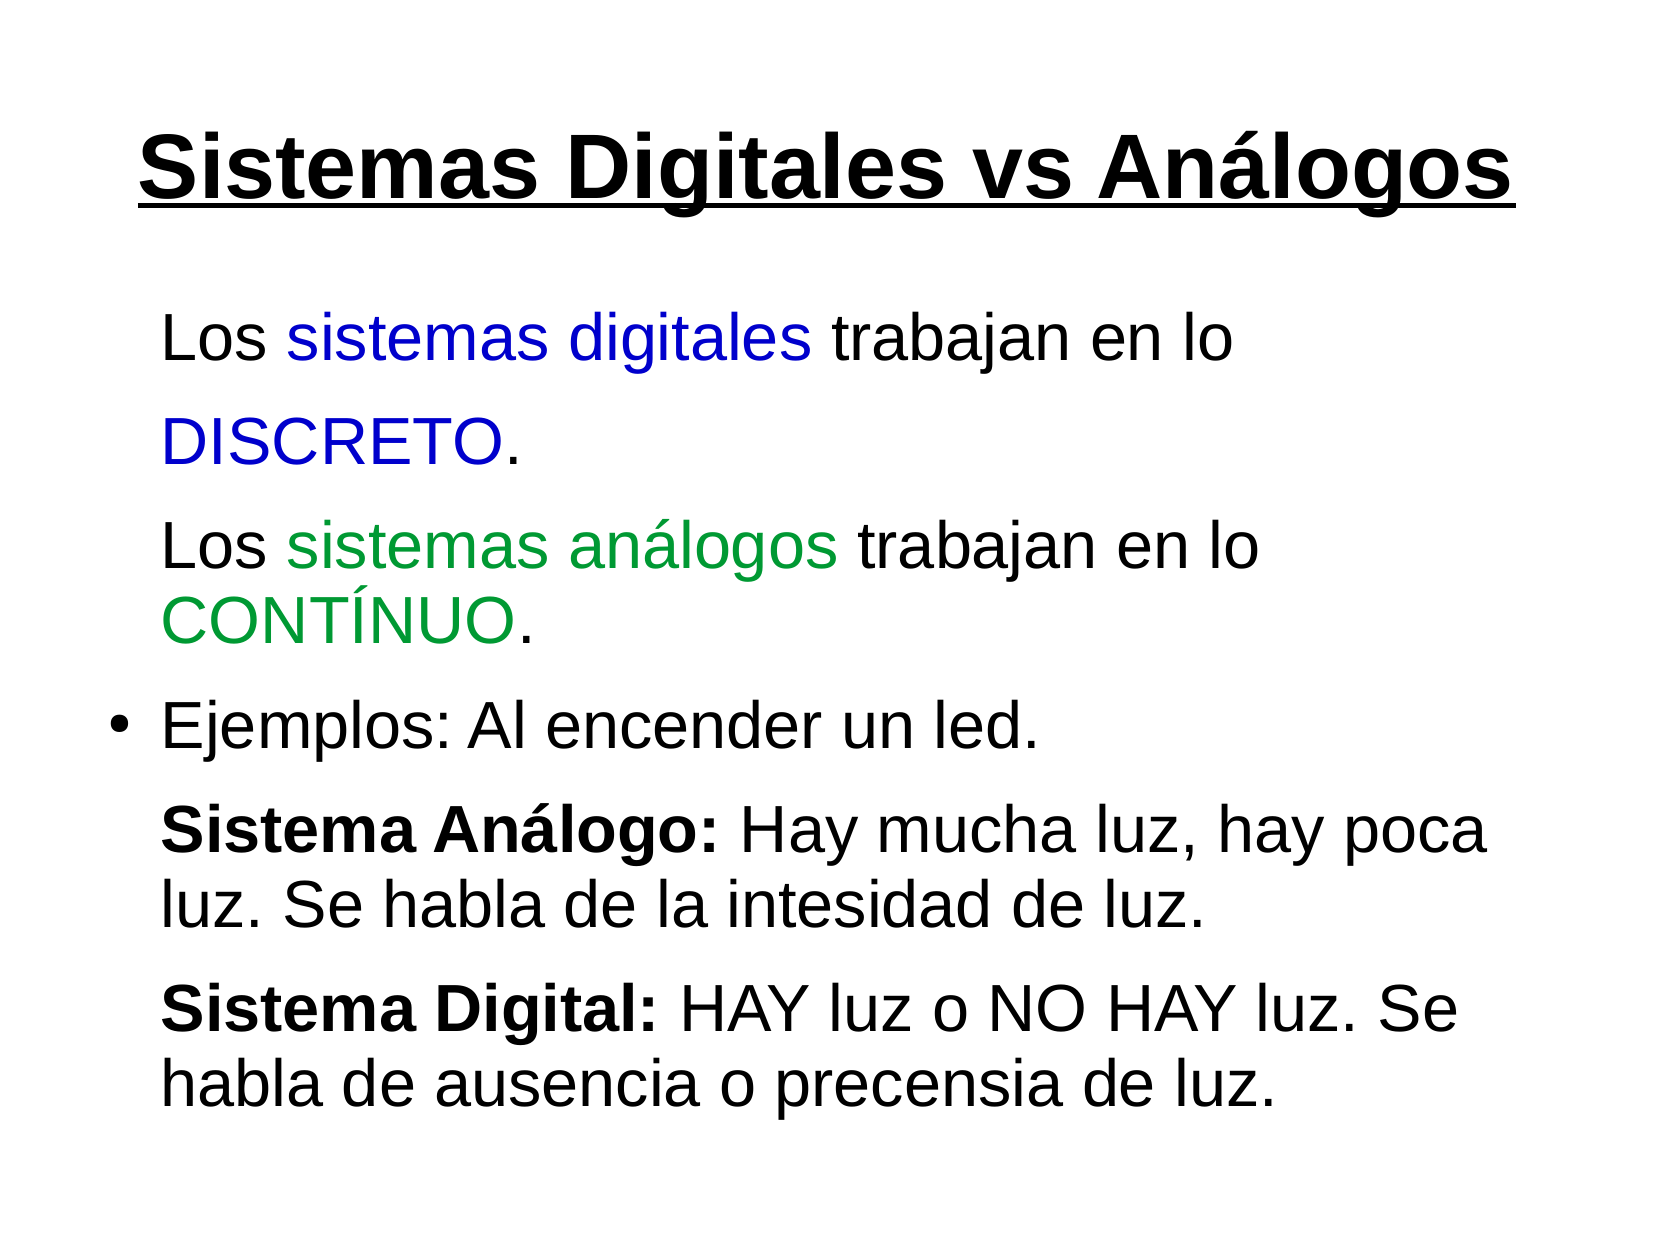

# Sistemas Digitales vs Análogos
Los sistemas digitales trabajan en lo
DISCRETO.
Los sistemas análogos trabajan en lo CONTÍNUO.
Ejemplos: Al encender un led.
Sistema Análogo: Hay mucha luz, hay poca luz. Se habla de la intesidad de luz.
Sistema Digital: HAY luz o NO HAY luz. Se habla de ausencia o precensia de luz.